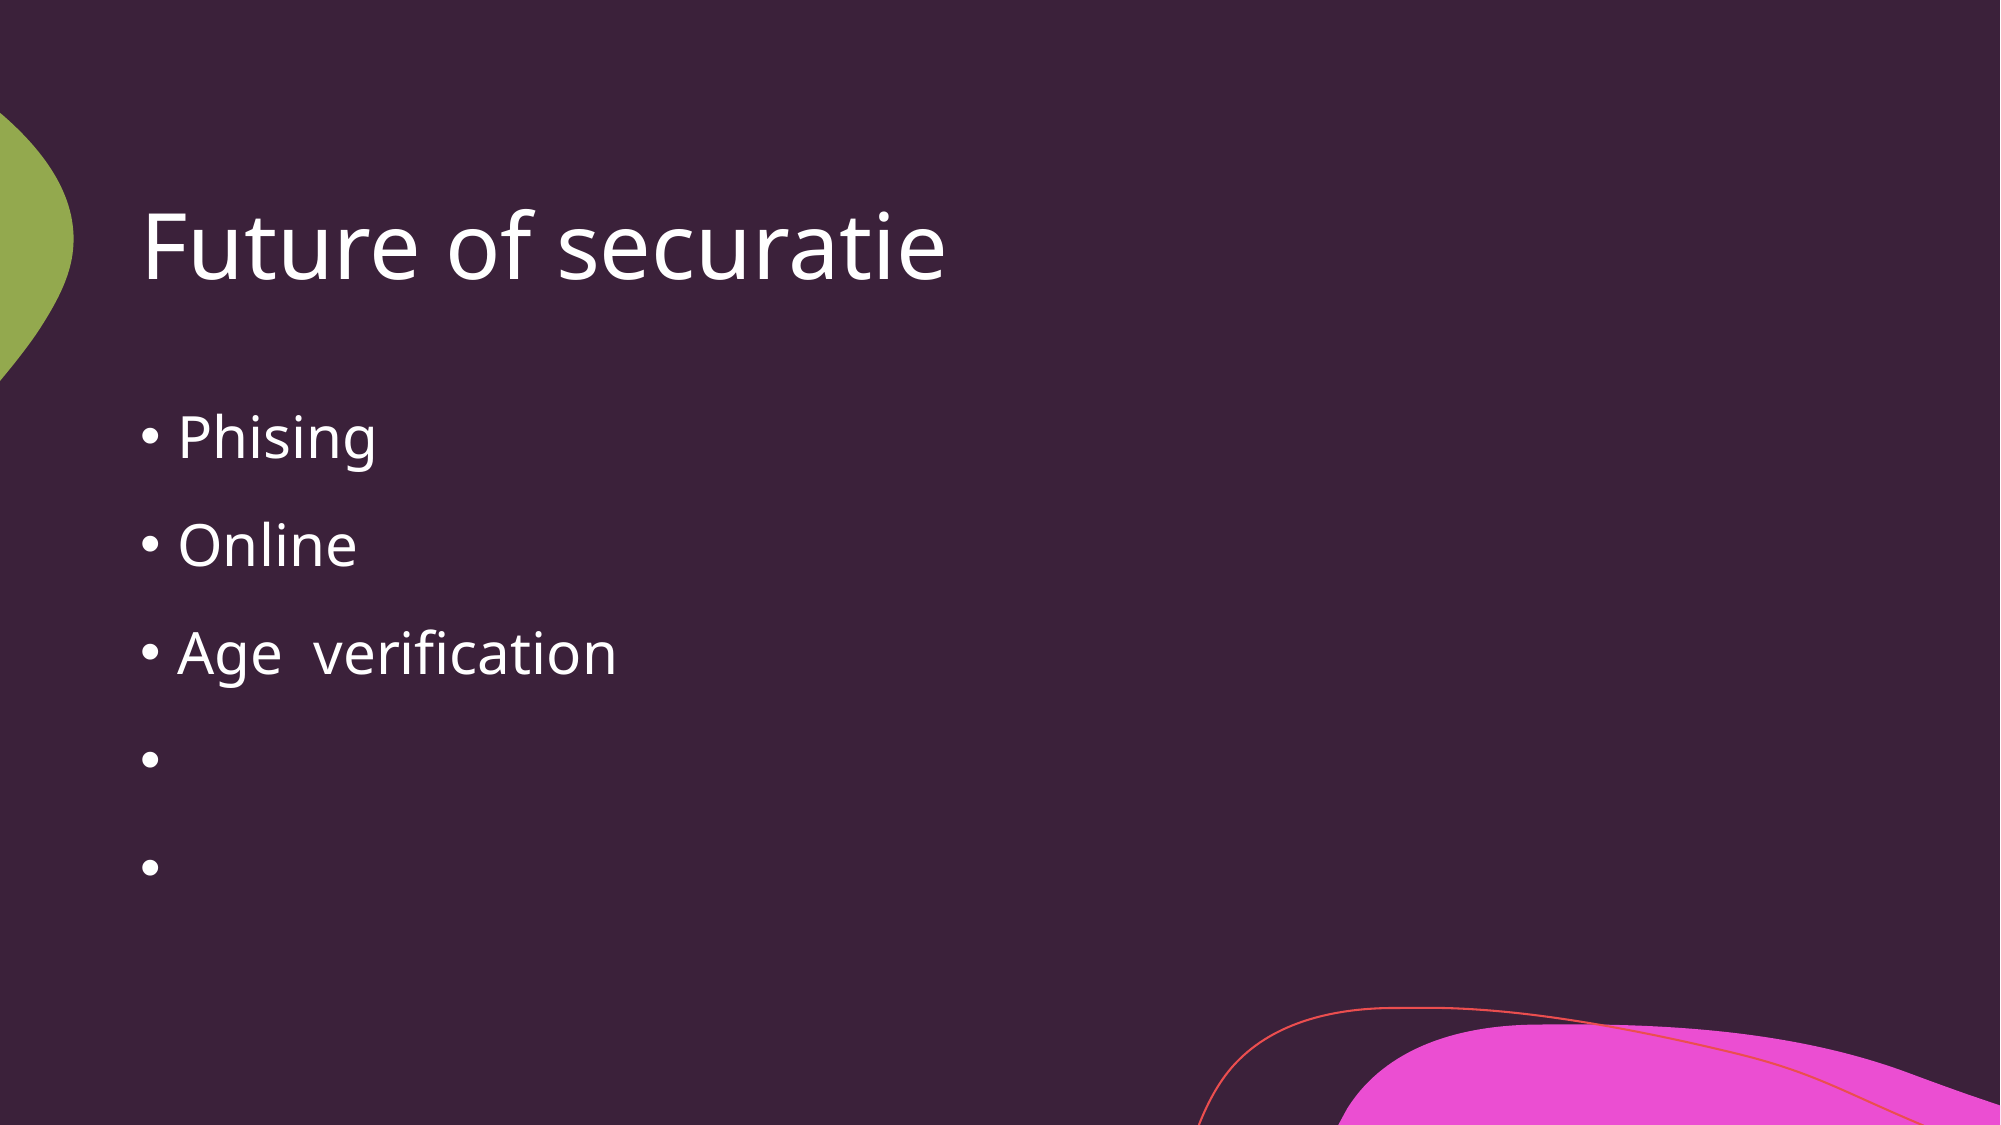

# Future of securatie
Phising
Online
Age verification